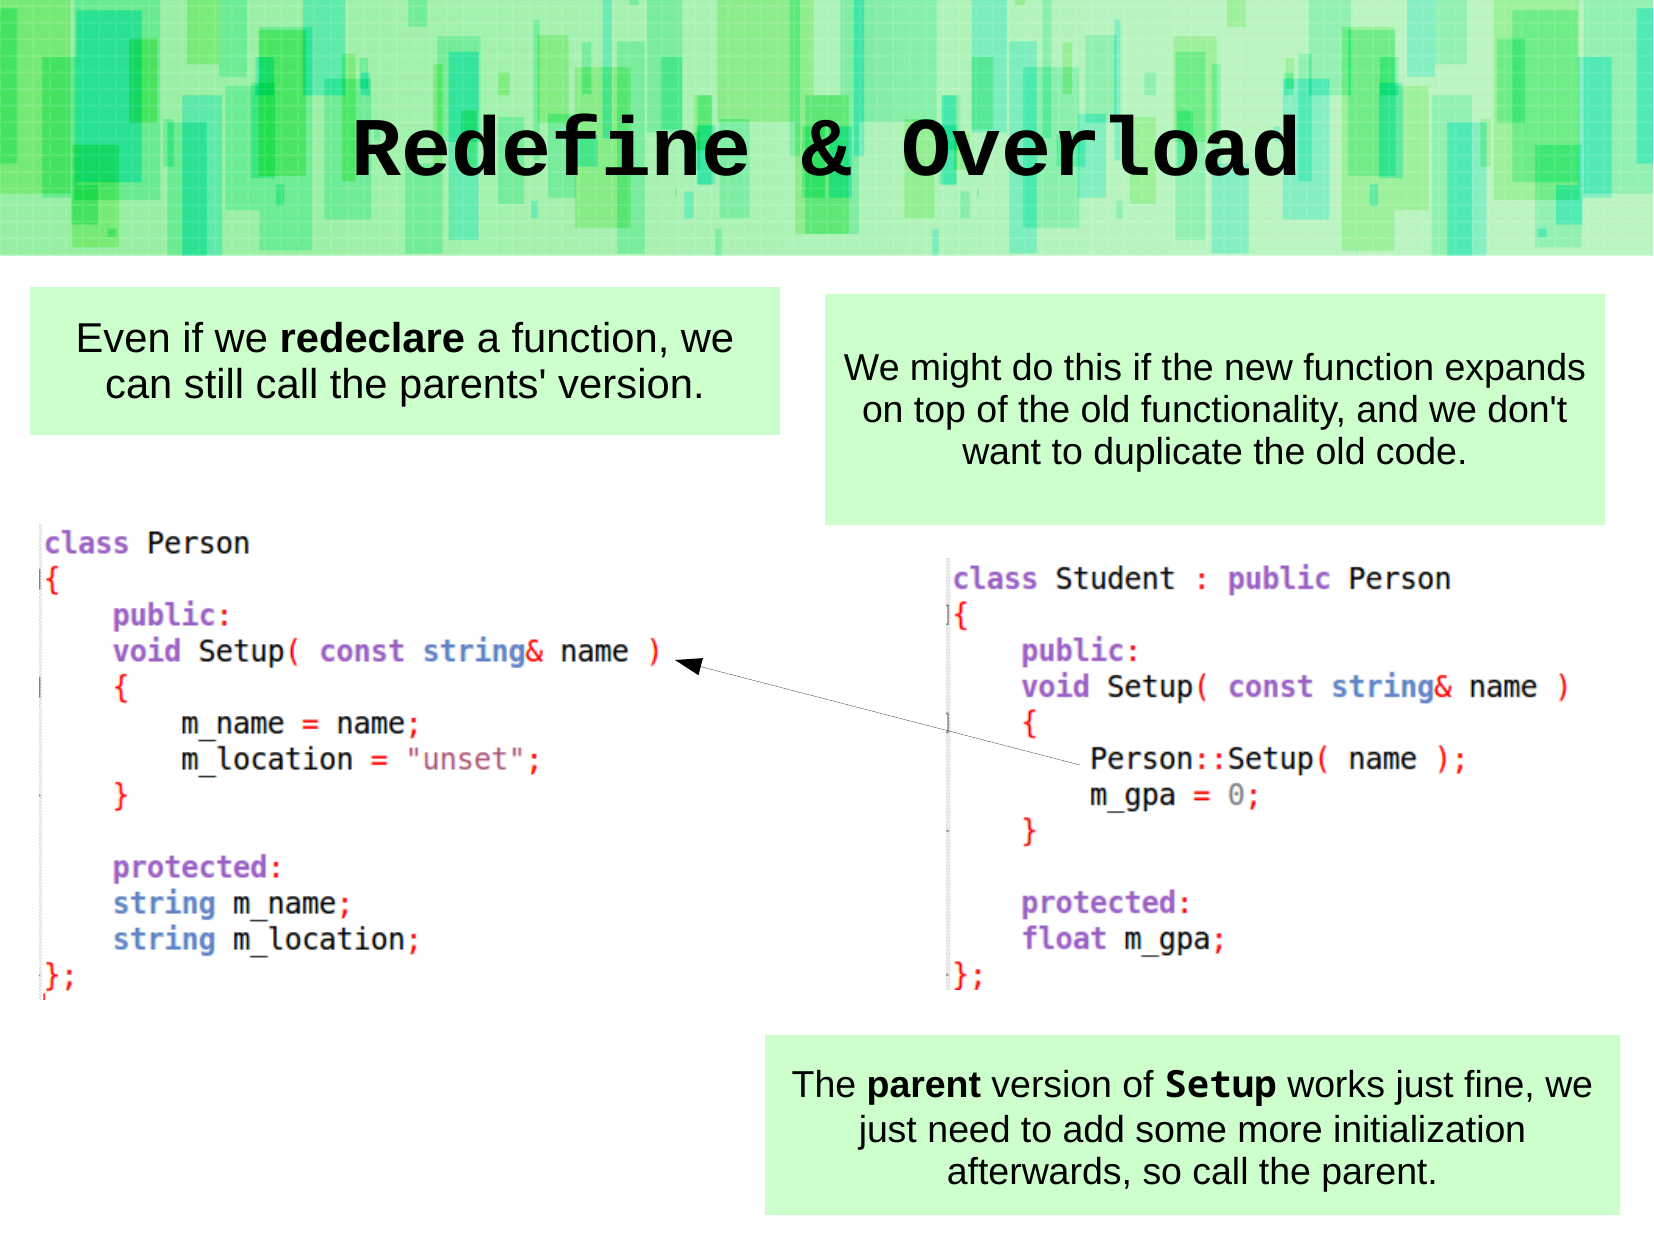

# Redefine & Overload
Even if we redeclare a function, we can still call the parents' version.
We might do this if the new function expands on top of the old functionality, and we don't want to duplicate the old code.
The parent version of Setup works just fine, we just need to add some more initialization afterwards, so call the parent.